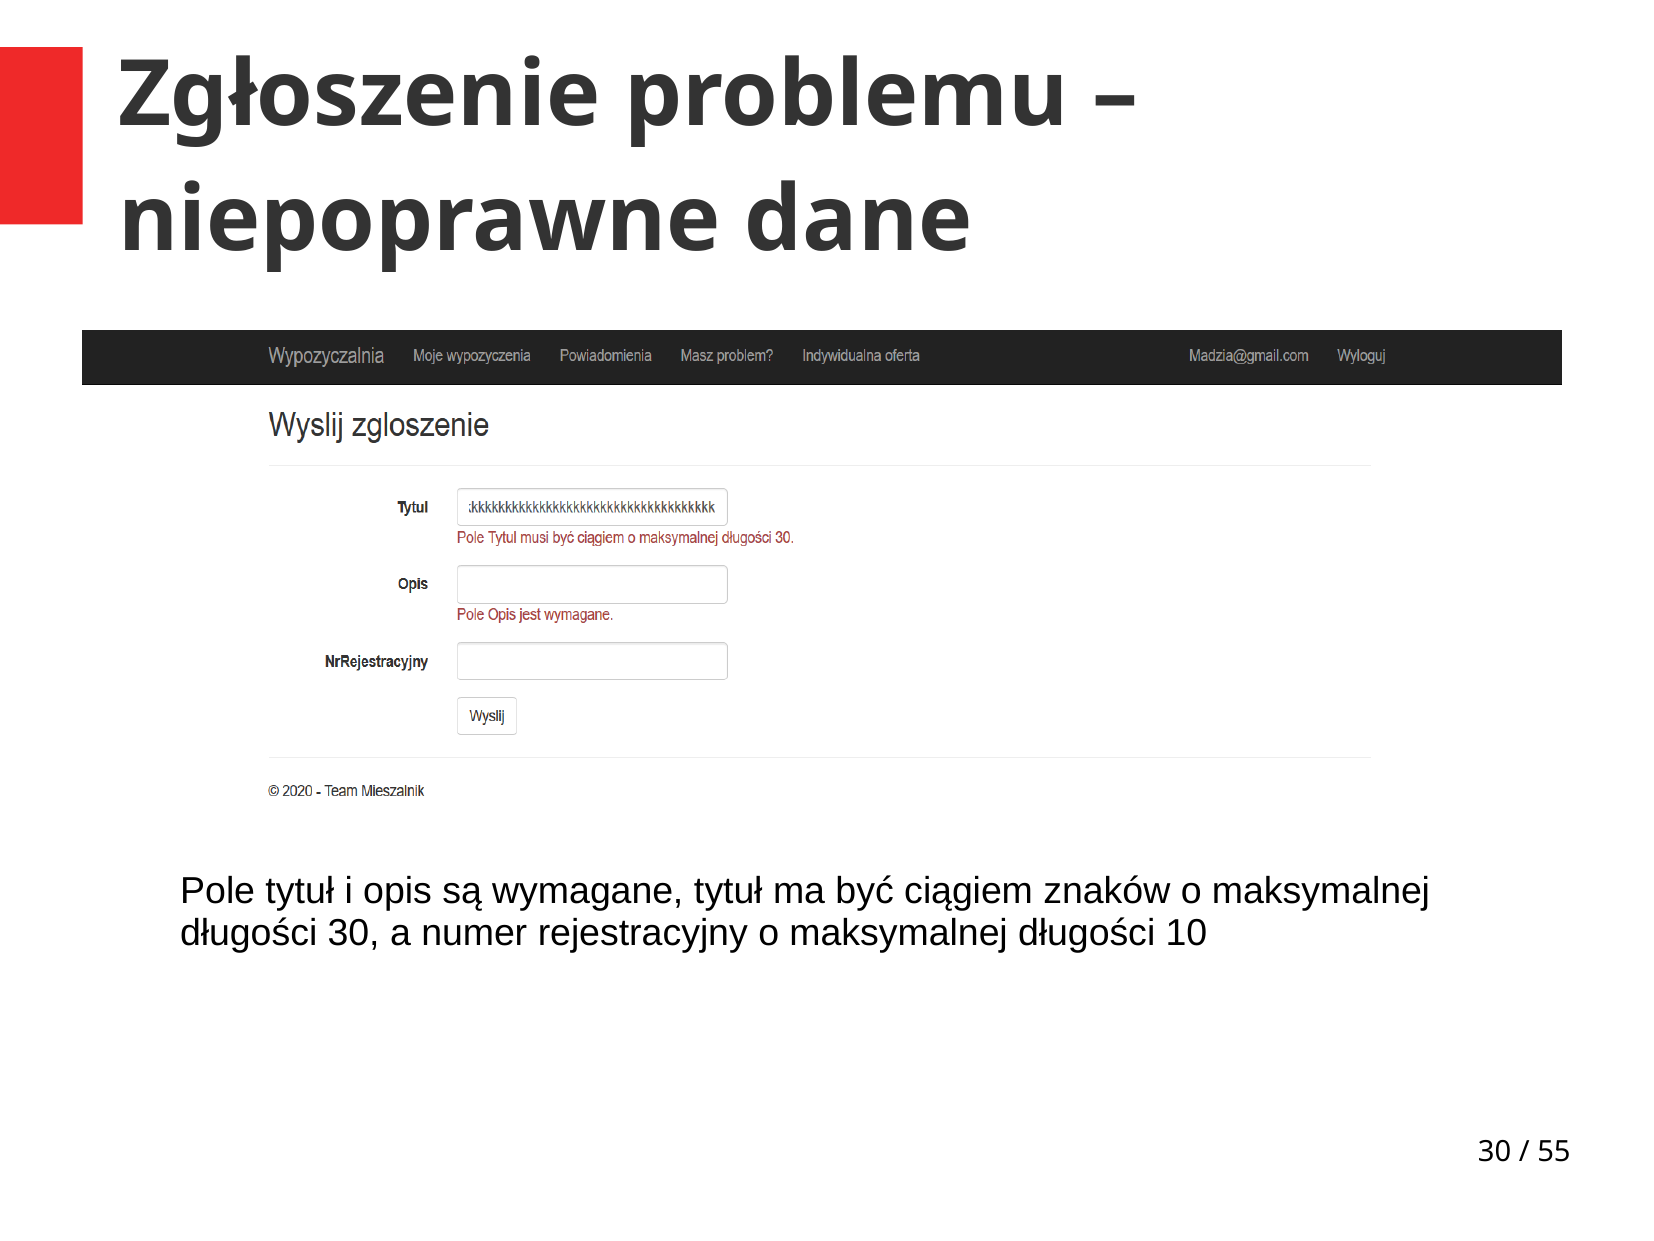

# Zgłoszenie problemu – niepoprawne dane
Pole tytuł i opis są wymagane, tytuł ma być ciągiem znaków o maksymalnej długości 30, a numer rejestracyjny o maksymalnej długości 10
30